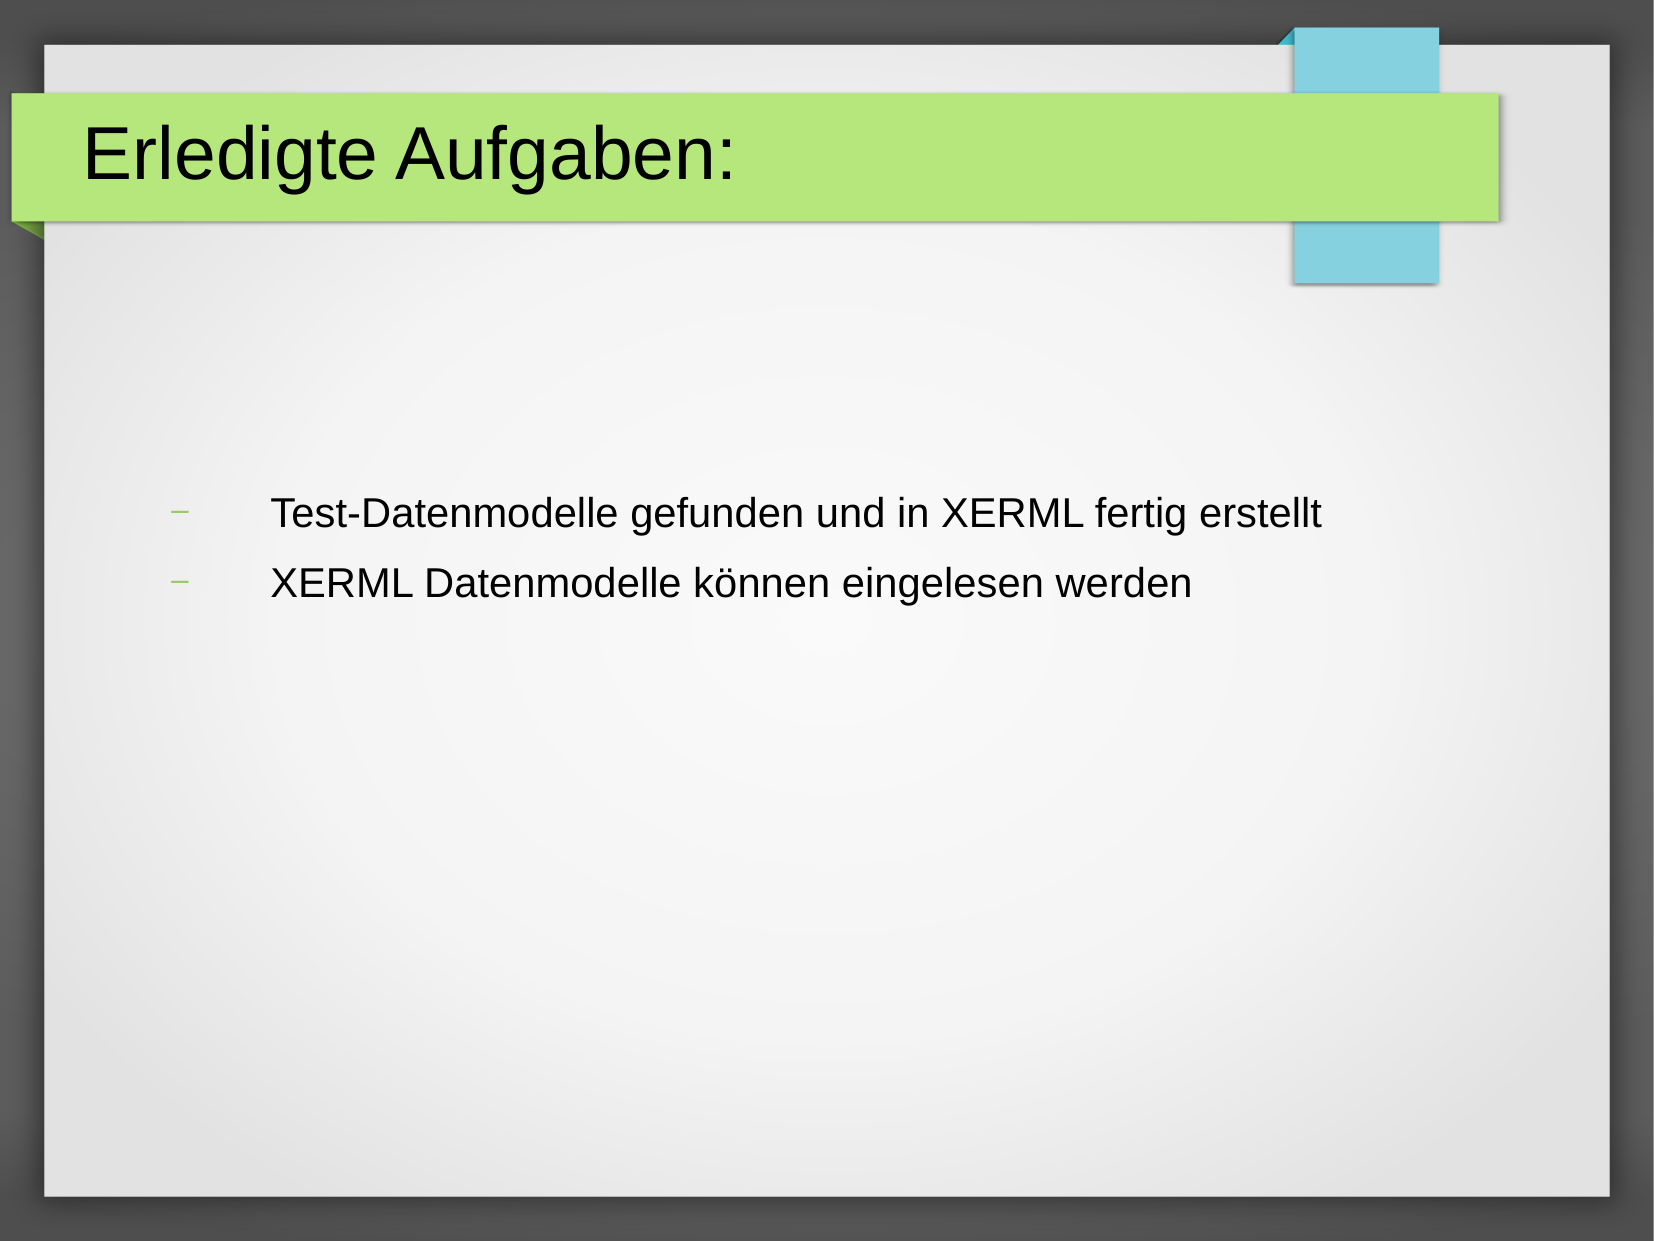

# Erledigte Aufgaben:
 Test-Datenmodelle gefunden und in XERML fertig erstellt
 XERML Datenmodelle können eingelesen werden